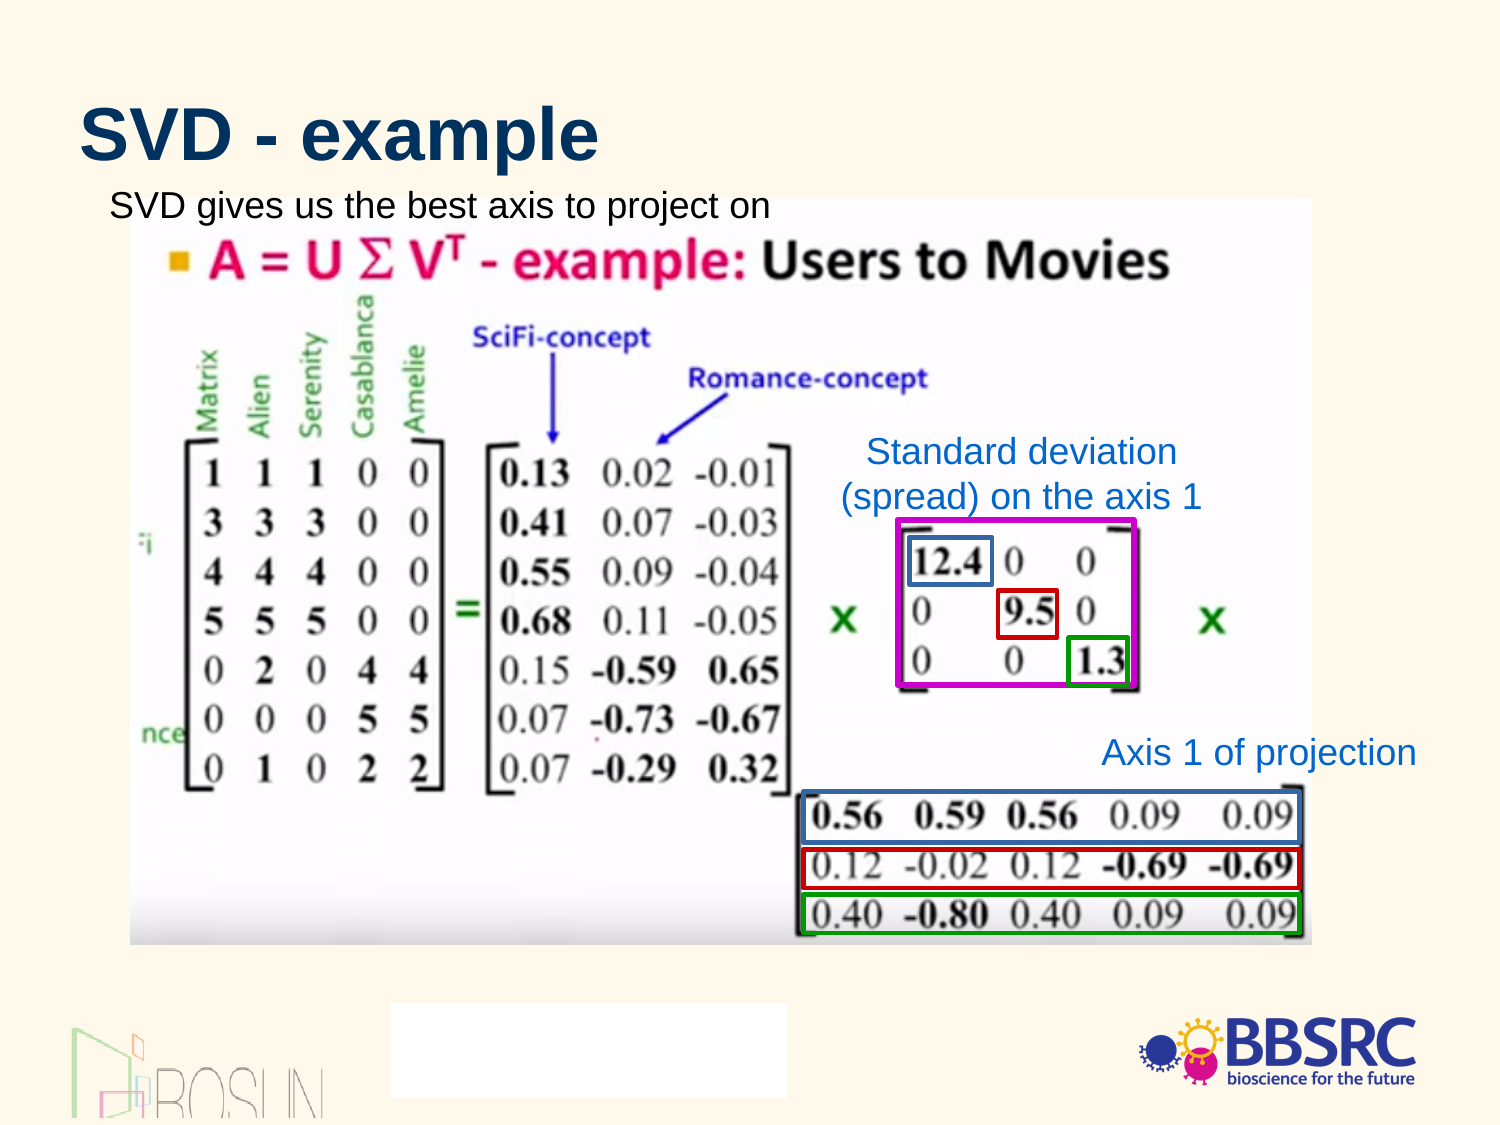

SVD - example
SVD gives us the best axis to project on
Standard deviation (spread) on the axis 1
Axis 1 of projection